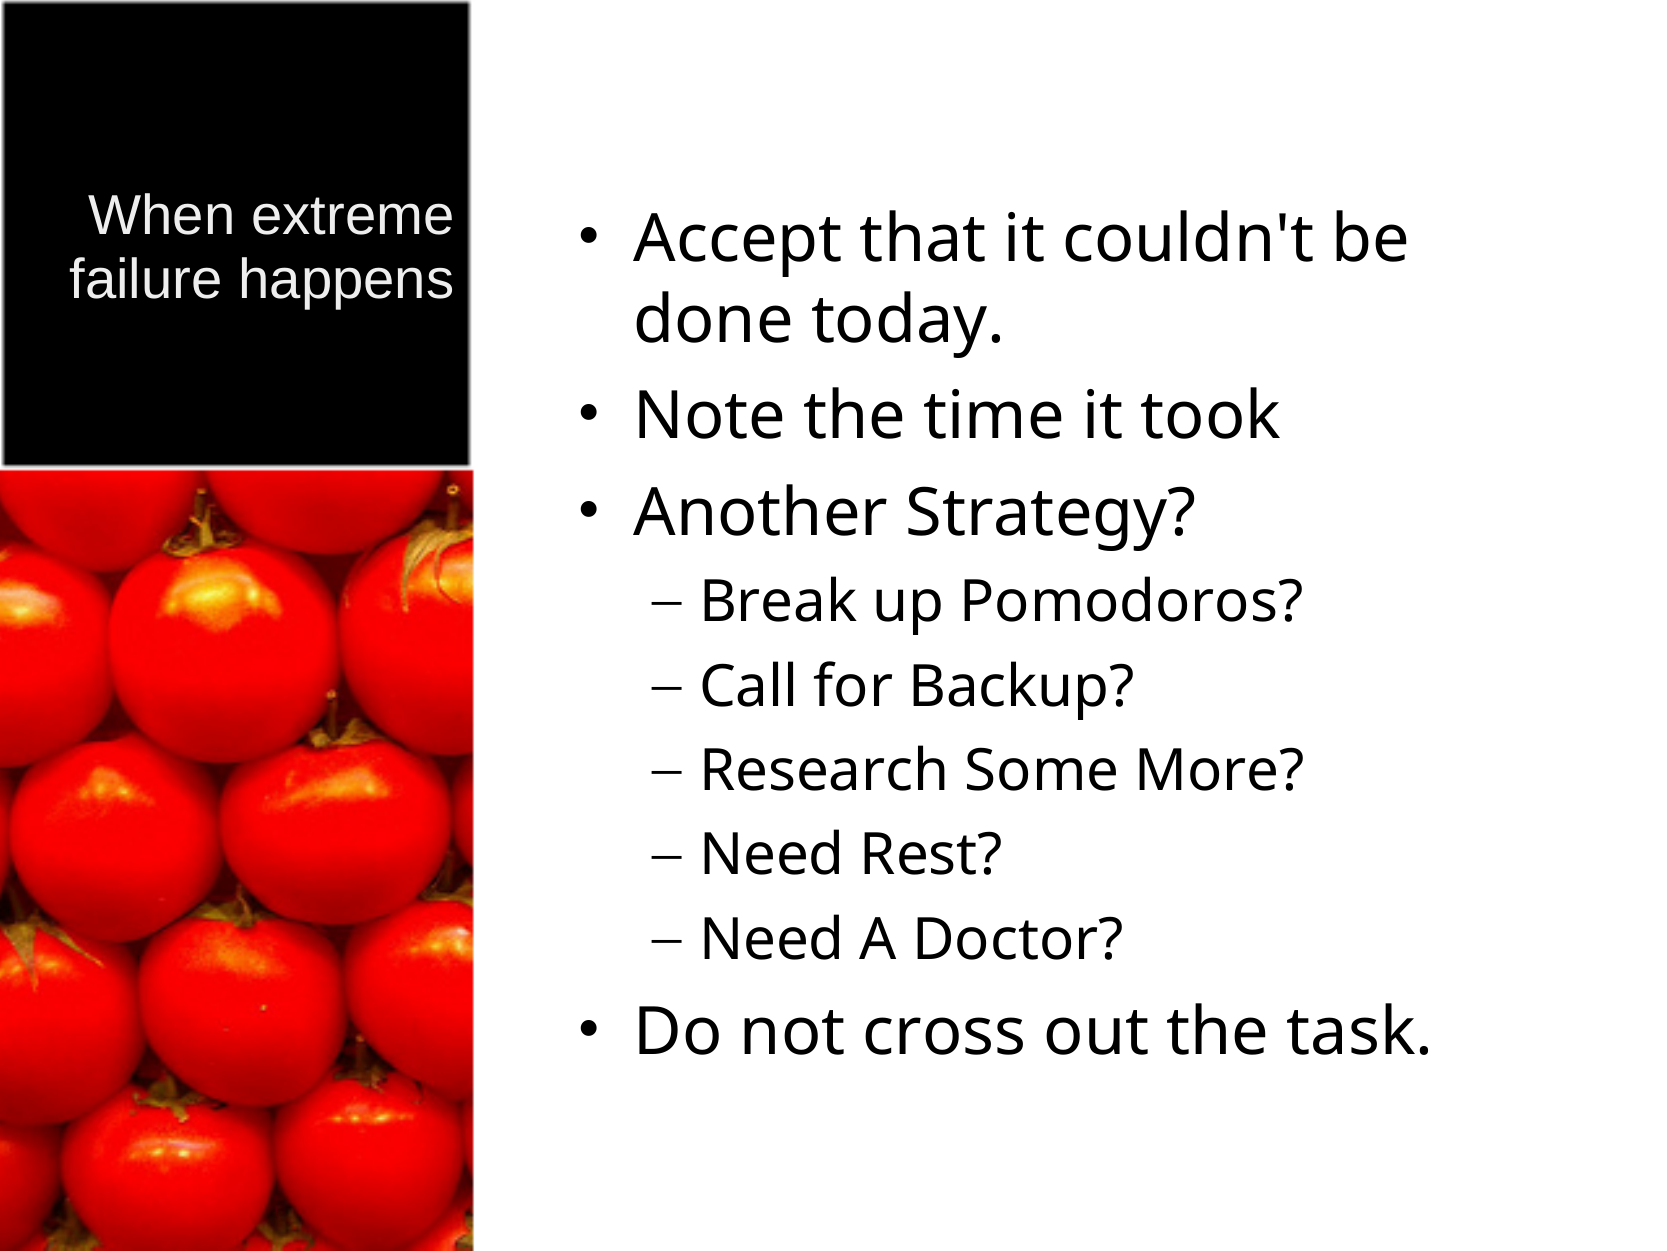

When extreme failure happens
# Accept that it couldn't be done today.
Note the time it took
Another Strategy?
Break up Pomodoros?
Call for Backup?
Research Some More?
Need Rest?
Need A Doctor?
Do not cross out the task.